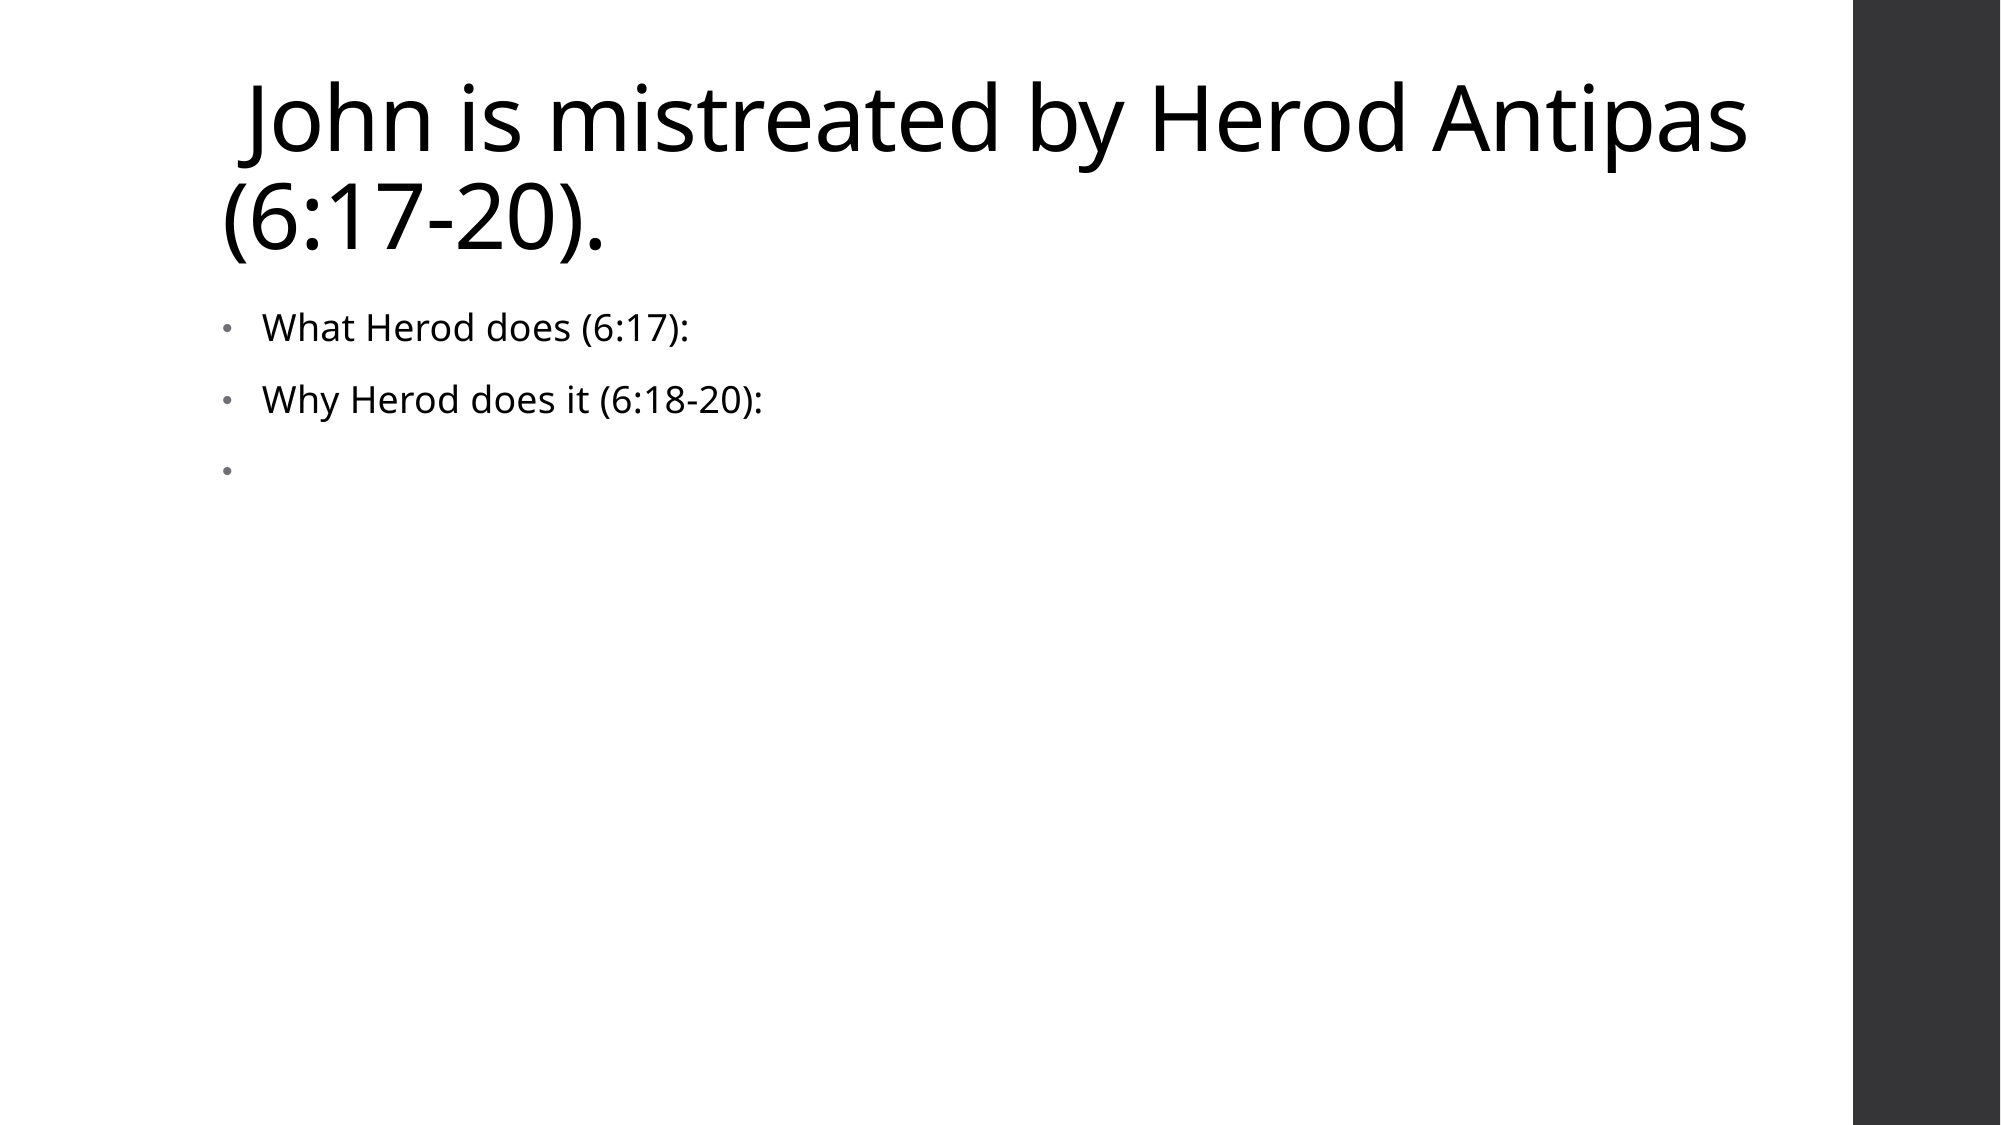

# John is mistreated by Herod Antipas (6:17-20).
 What Herod does (6:17):
 Why Herod does it (6:18-20):